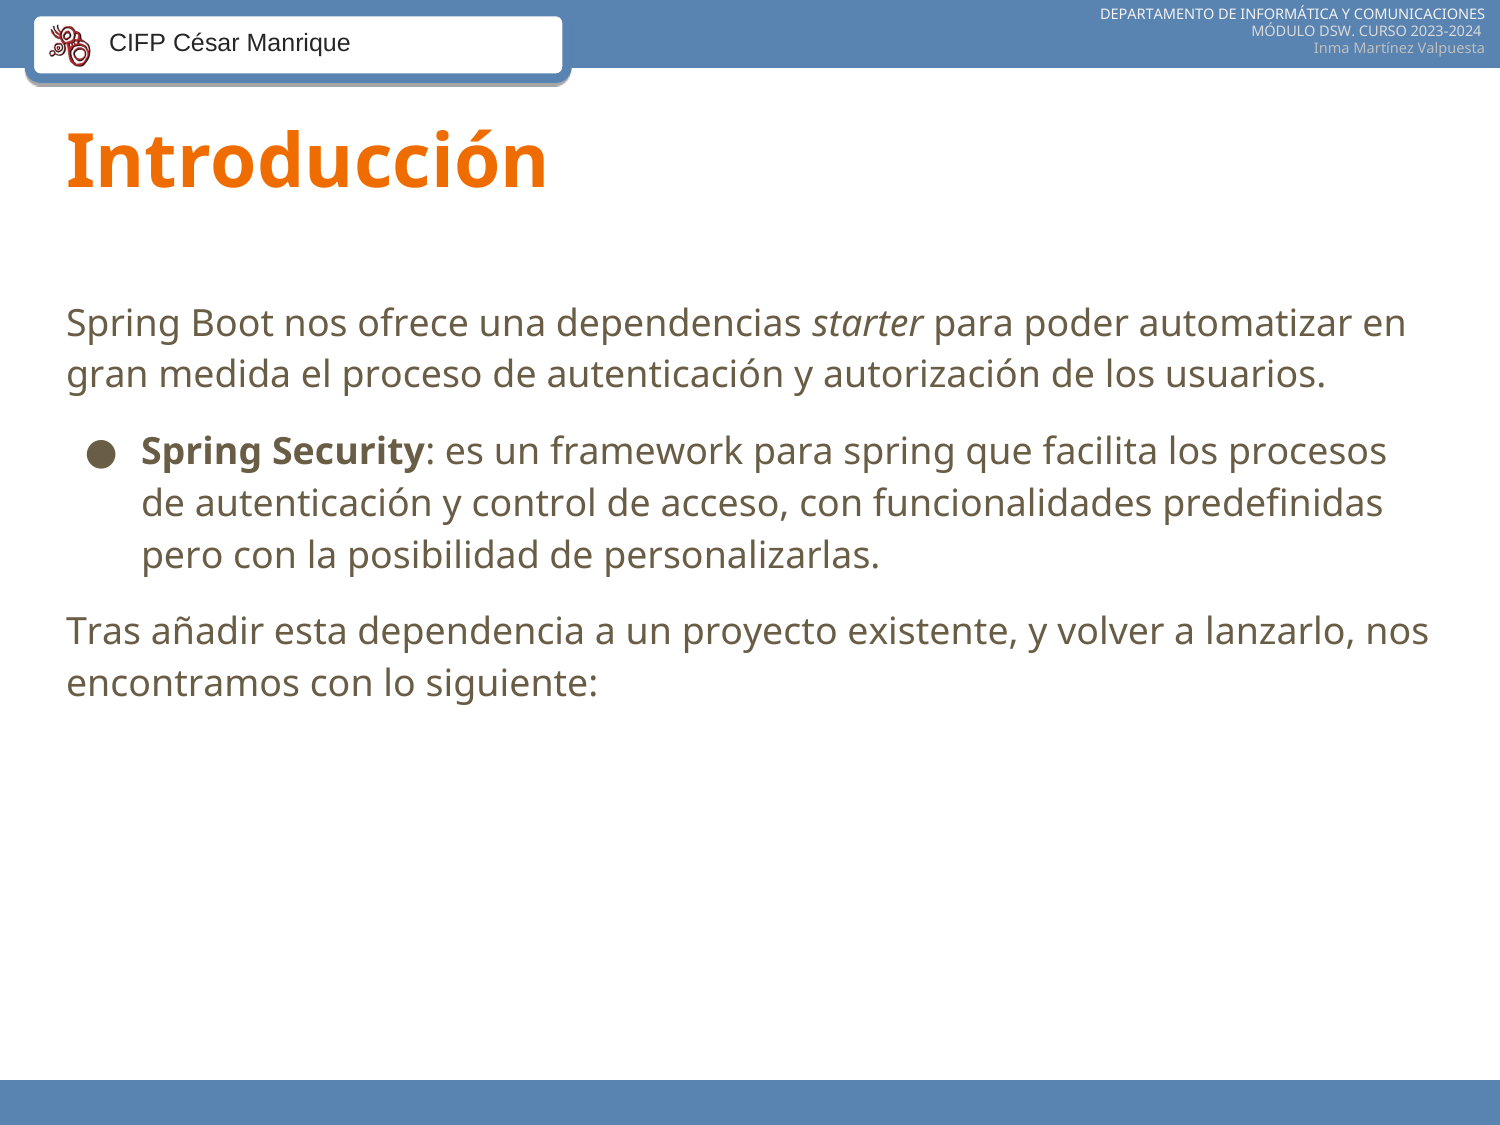

# Introducción
Spring Boot nos ofrece una dependencias starter para poder automatizar en gran medida el proceso de autenticación y autorización de los usuarios.
Spring Security: es un framework para spring que facilita los procesos de autenticación y control de acceso, con funcionalidades predefinidas pero con la posibilidad de personalizarlas.
Tras añadir esta dependencia a un proyecto existente, y volver a lanzarlo, nos encontramos con lo siguiente: